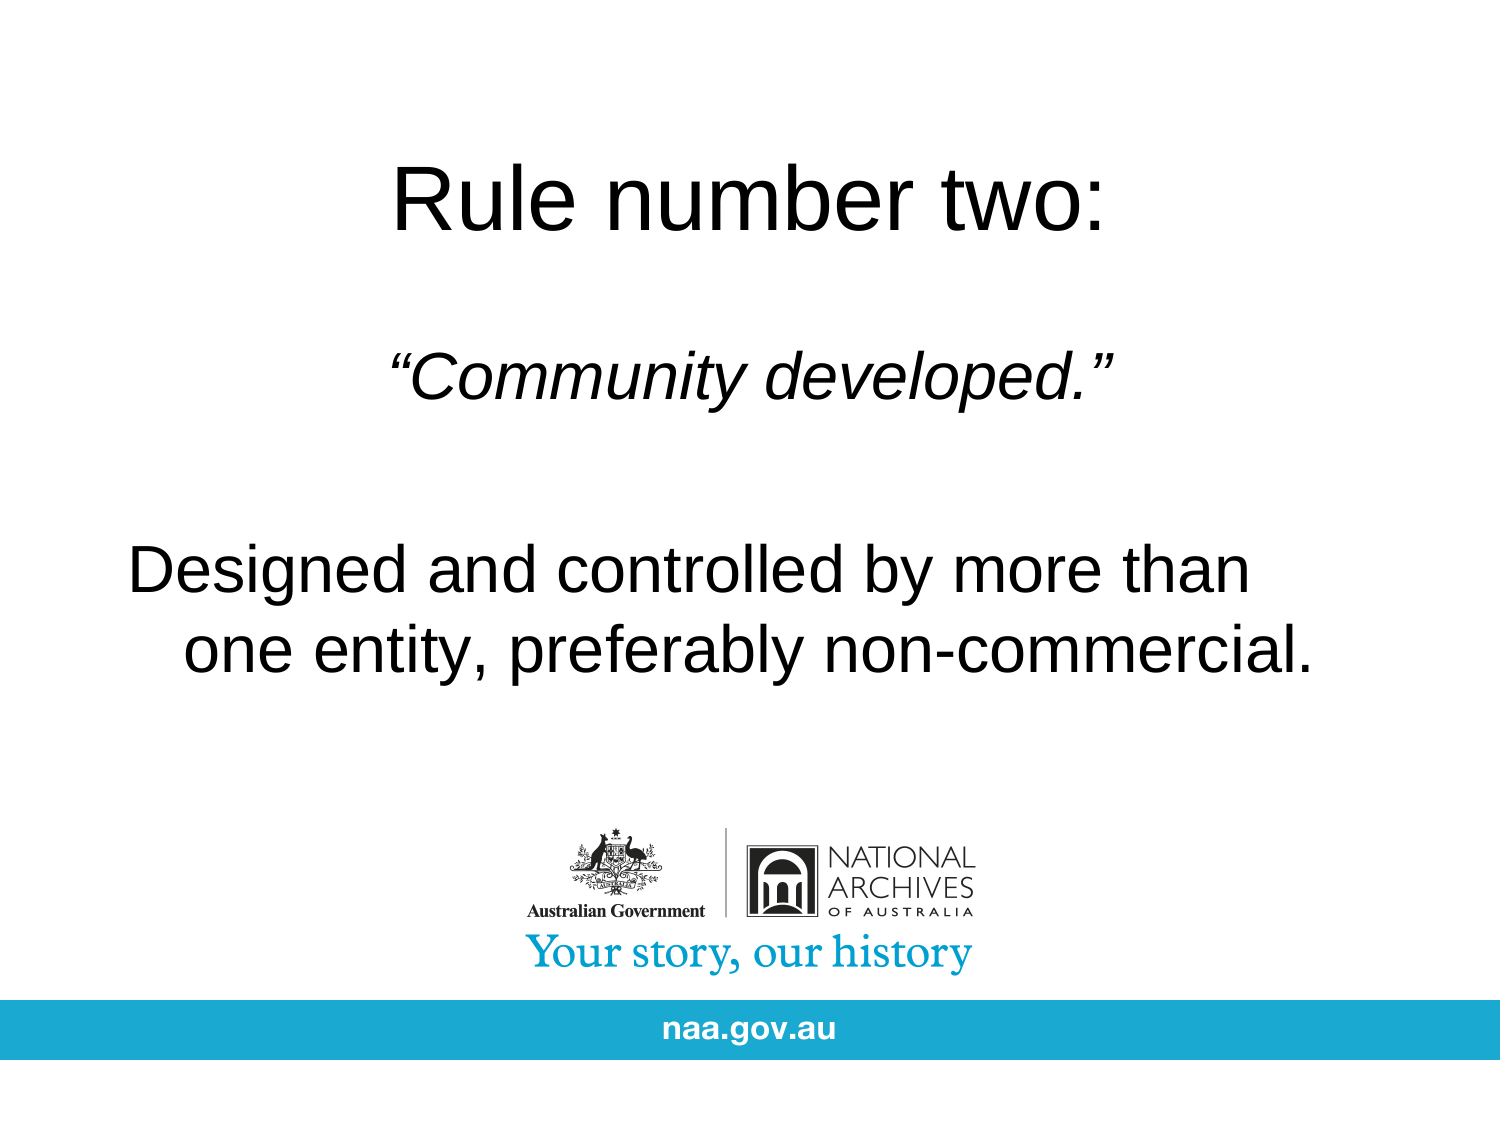

# Rule number two:
“Community developed.”
Designed and controlled by more than one entity, preferably non-commercial.